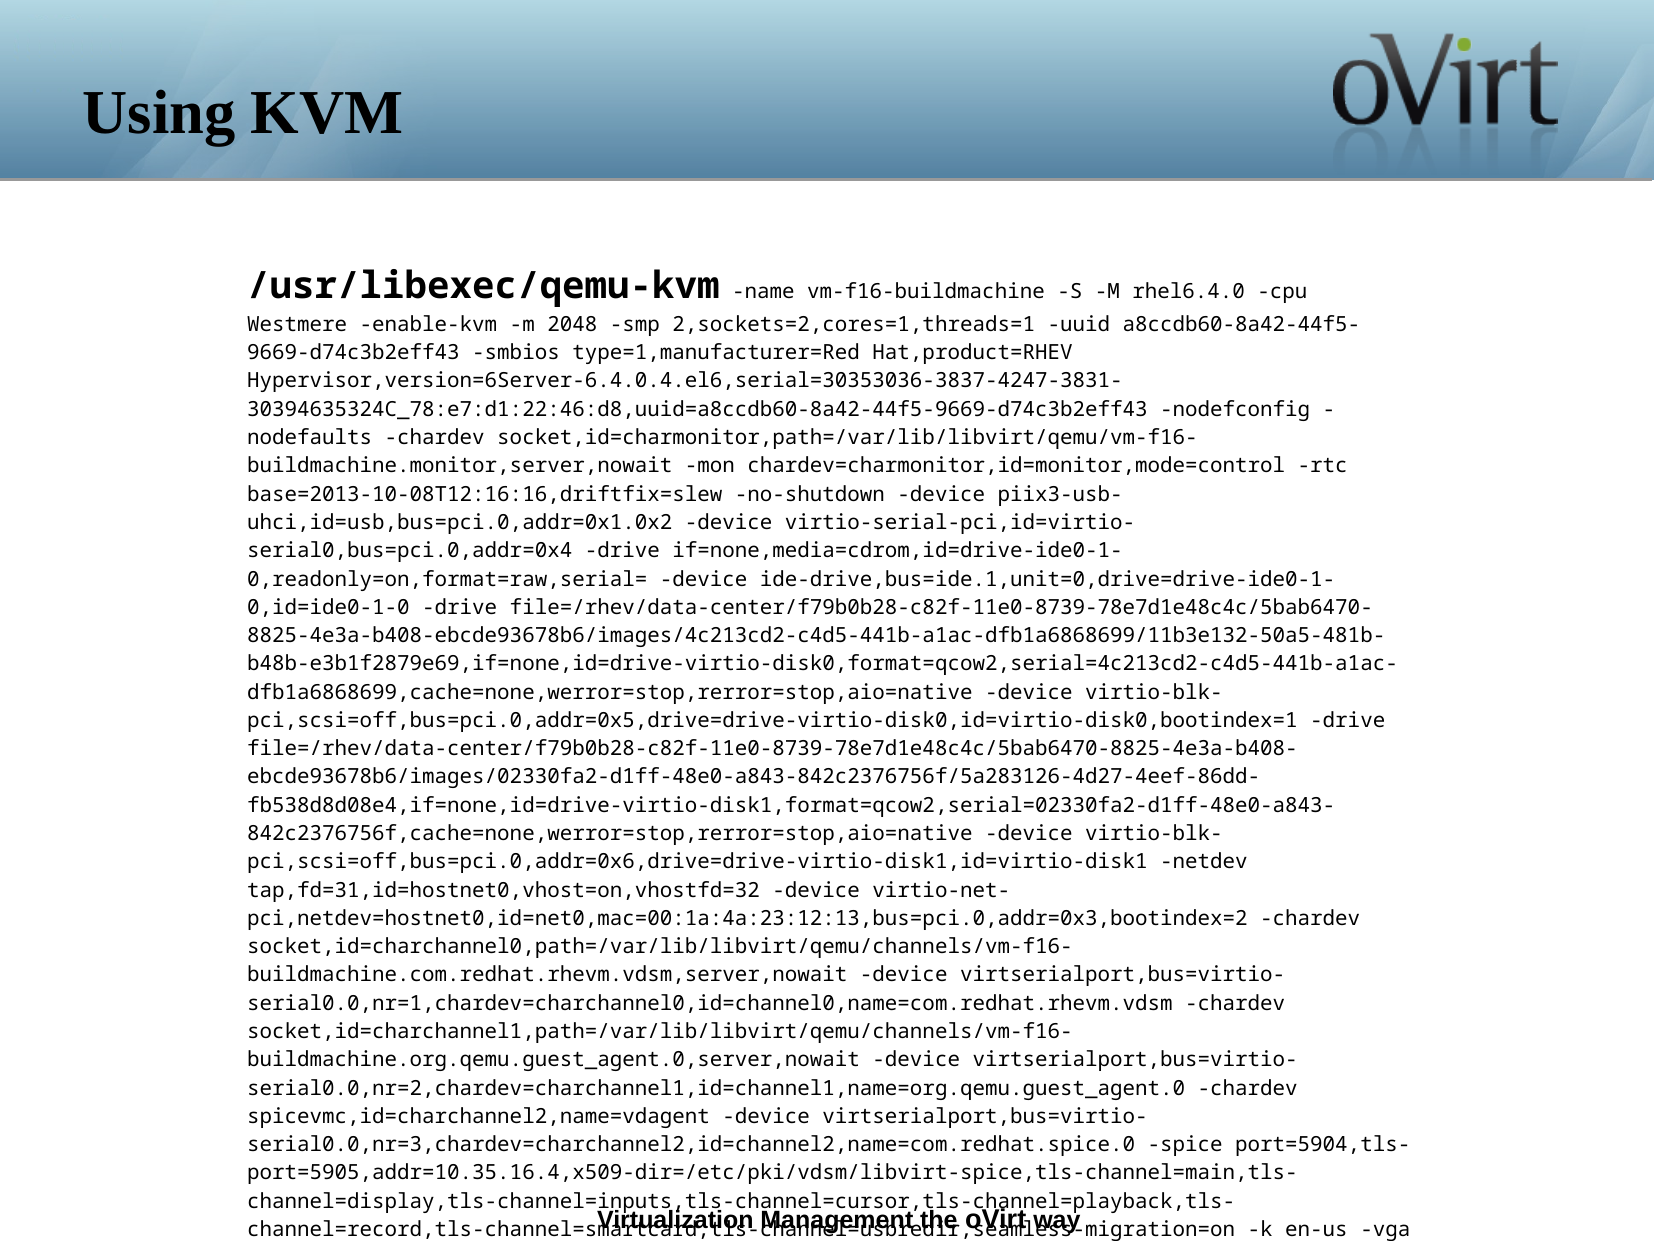

# Using KVM
/usr/libexec/qemu-kvm -name vm-f16-buildmachine -S -M rhel6.4.0 -cpu Westmere -enable-kvm -m 2048 -smp 2,sockets=2,cores=1,threads=1 -uuid a8ccdb60-8a42-44f5-9669-d74c3b2eff43 -smbios type=1,manufacturer=Red Hat,product=RHEV Hypervisor,version=6Server-6.4.0.4.el6,serial=30353036-3837-4247-3831-30394635324C_78:e7:d1:22:46:d8,uuid=a8ccdb60-8a42-44f5-9669-d74c3b2eff43 -nodefconfig -nodefaults -chardev socket,id=charmonitor,path=/var/lib/libvirt/qemu/vm-f16-buildmachine.monitor,server,nowait -mon chardev=charmonitor,id=monitor,mode=control -rtc base=2013-10-08T12:16:16,driftfix=slew -no-shutdown -device piix3-usb-uhci,id=usb,bus=pci.0,addr=0x1.0x2 -device virtio-serial-pci,id=virtio-serial0,bus=pci.0,addr=0x4 -drive if=none,media=cdrom,id=drive-ide0-1-0,readonly=on,format=raw,serial= -device ide-drive,bus=ide.1,unit=0,drive=drive-ide0-1-0,id=ide0-1-0 -drive file=/rhev/data-center/f79b0b28-c82f-11e0-8739-78e7d1e48c4c/5bab6470-8825-4e3a-b408-ebcde93678b6/images/4c213cd2-c4d5-441b-a1ac-dfb1a6868699/11b3e132-50a5-481b-b48b-e3b1f2879e69,if=none,id=drive-virtio-disk0,format=qcow2,serial=4c213cd2-c4d5-441b-a1ac-dfb1a6868699,cache=none,werror=stop,rerror=stop,aio=native -device virtio-blk-pci,scsi=off,bus=pci.0,addr=0x5,drive=drive-virtio-disk0,id=virtio-disk0,bootindex=1 -drive file=/rhev/data-center/f79b0b28-c82f-11e0-8739-78e7d1e48c4c/5bab6470-8825-4e3a-b408-ebcde93678b6/images/02330fa2-d1ff-48e0-a843-842c2376756f/5a283126-4d27-4eef-86dd-fb538d8d08e4,if=none,id=drive-virtio-disk1,format=qcow2,serial=02330fa2-d1ff-48e0-a843-842c2376756f,cache=none,werror=stop,rerror=stop,aio=native -device virtio-blk-pci,scsi=off,bus=pci.0,addr=0x6,drive=drive-virtio-disk1,id=virtio-disk1 -netdev tap,fd=31,id=hostnet0,vhost=on,vhostfd=32 -device virtio-net-pci,netdev=hostnet0,id=net0,mac=00:1a:4a:23:12:13,bus=pci.0,addr=0x3,bootindex=2 -chardev socket,id=charchannel0,path=/var/lib/libvirt/qemu/channels/vm-f16-buildmachine.com.redhat.rhevm.vdsm,server,nowait -device virtserialport,bus=virtio-serial0.0,nr=1,chardev=charchannel0,id=channel0,name=com.redhat.rhevm.vdsm -chardev socket,id=charchannel1,path=/var/lib/libvirt/qemu/channels/vm-f16-buildmachine.org.qemu.guest_agent.0,server,nowait -device virtserialport,bus=virtio-serial0.0,nr=2,chardev=charchannel1,id=channel1,name=org.qemu.guest_agent.0 -chardev spicevmc,id=charchannel2,name=vdagent -device virtserialport,bus=virtio-serial0.0,nr=3,chardev=charchannel2,id=channel2,name=com.redhat.spice.0 -spice port=5904,tls-port=5905,addr=10.35.16.4,x509-dir=/etc/pki/vdsm/libvirt-spice,tls-channel=main,tls-channel=display,tls-channel=inputs,tls-channel=cursor,tls-channel=playback,tls-channel=record,tls-channel=smartcard,tls-channel=usbredir,seamless-migration=on -k en-us -vga qxl -global qxl-vga.ram_size=67108864 -global qxl-vga.vram_size=67108864